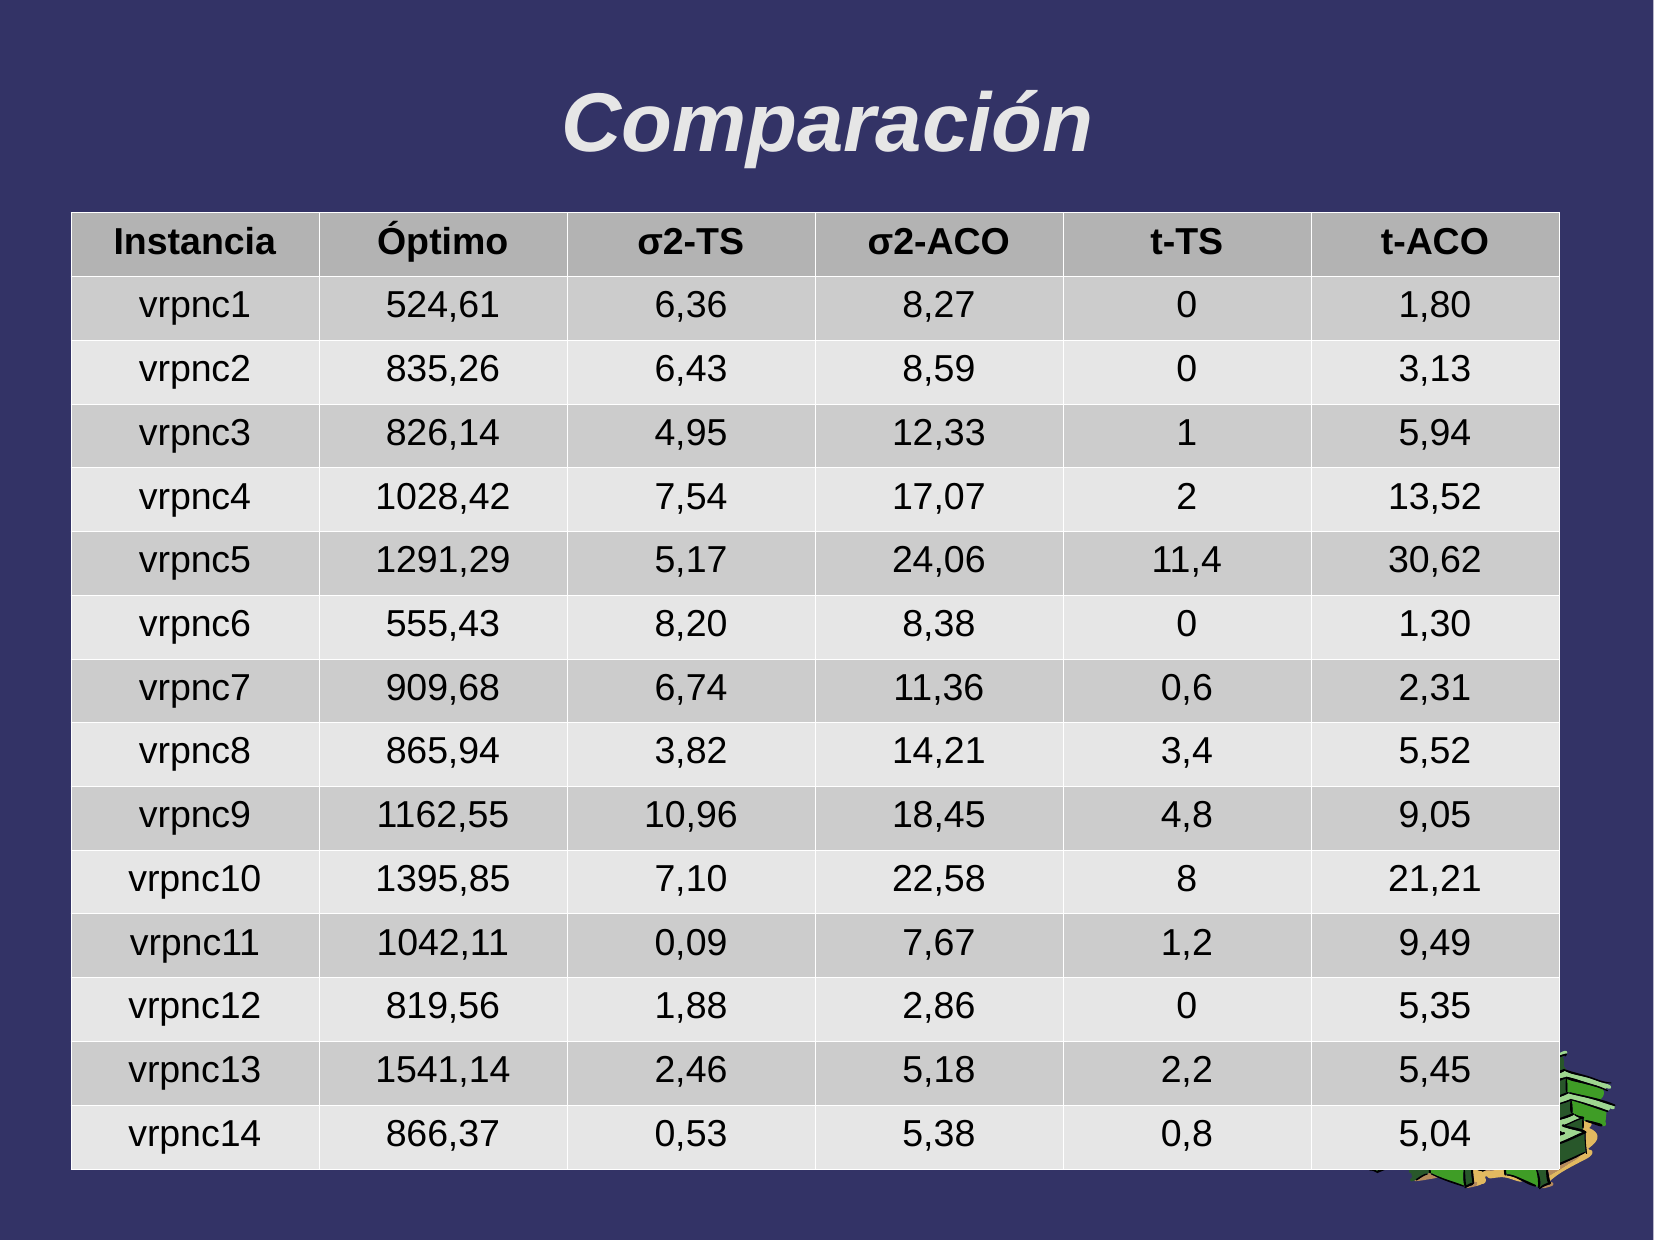

# Comparación
| Instancia | Óptimo | σ2-TS | σ2-ACO | t-TS | t-ACO |
| --- | --- | --- | --- | --- | --- |
| vrpnc1 | 524,61 | 6,36 | 8,27 | 0 | 1,80 |
| vrpnc2 | 835,26 | 6,43 | 8,59 | 0 | 3,13 |
| vrpnc3 | 826,14 | 4,95 | 12,33 | 1 | 5,94 |
| vrpnc4 | 1028,42 | 7,54 | 17,07 | 2 | 13,52 |
| vrpnc5 | 1291,29 | 5,17 | 24,06 | 11,4 | 30,62 |
| vrpnc6 | 555,43 | 8,20 | 8,38 | 0 | 1,30 |
| vrpnc7 | 909,68 | 6,74 | 11,36 | 0,6 | 2,31 |
| vrpnc8 | 865,94 | 3,82 | 14,21 | 3,4 | 5,52 |
| vrpnc9 | 1162,55 | 10,96 | 18,45 | 4,8 | 9,05 |
| vrpnc10 | 1395,85 | 7,10 | 22,58 | 8 | 21,21 |
| vrpnc11 | 1042,11 | 0,09 | 7,67 | 1,2 | 9,49 |
| vrpnc12 | 819,56 | 1,88 | 2,86 | 0 | 5,35 |
| vrpnc13 | 1541,14 | 2,46 | 5,18 | 2,2 | 5,45 |
| vrpnc14 | 866,37 | 0,53 | 5,38 | 0,8 | 5,04 |